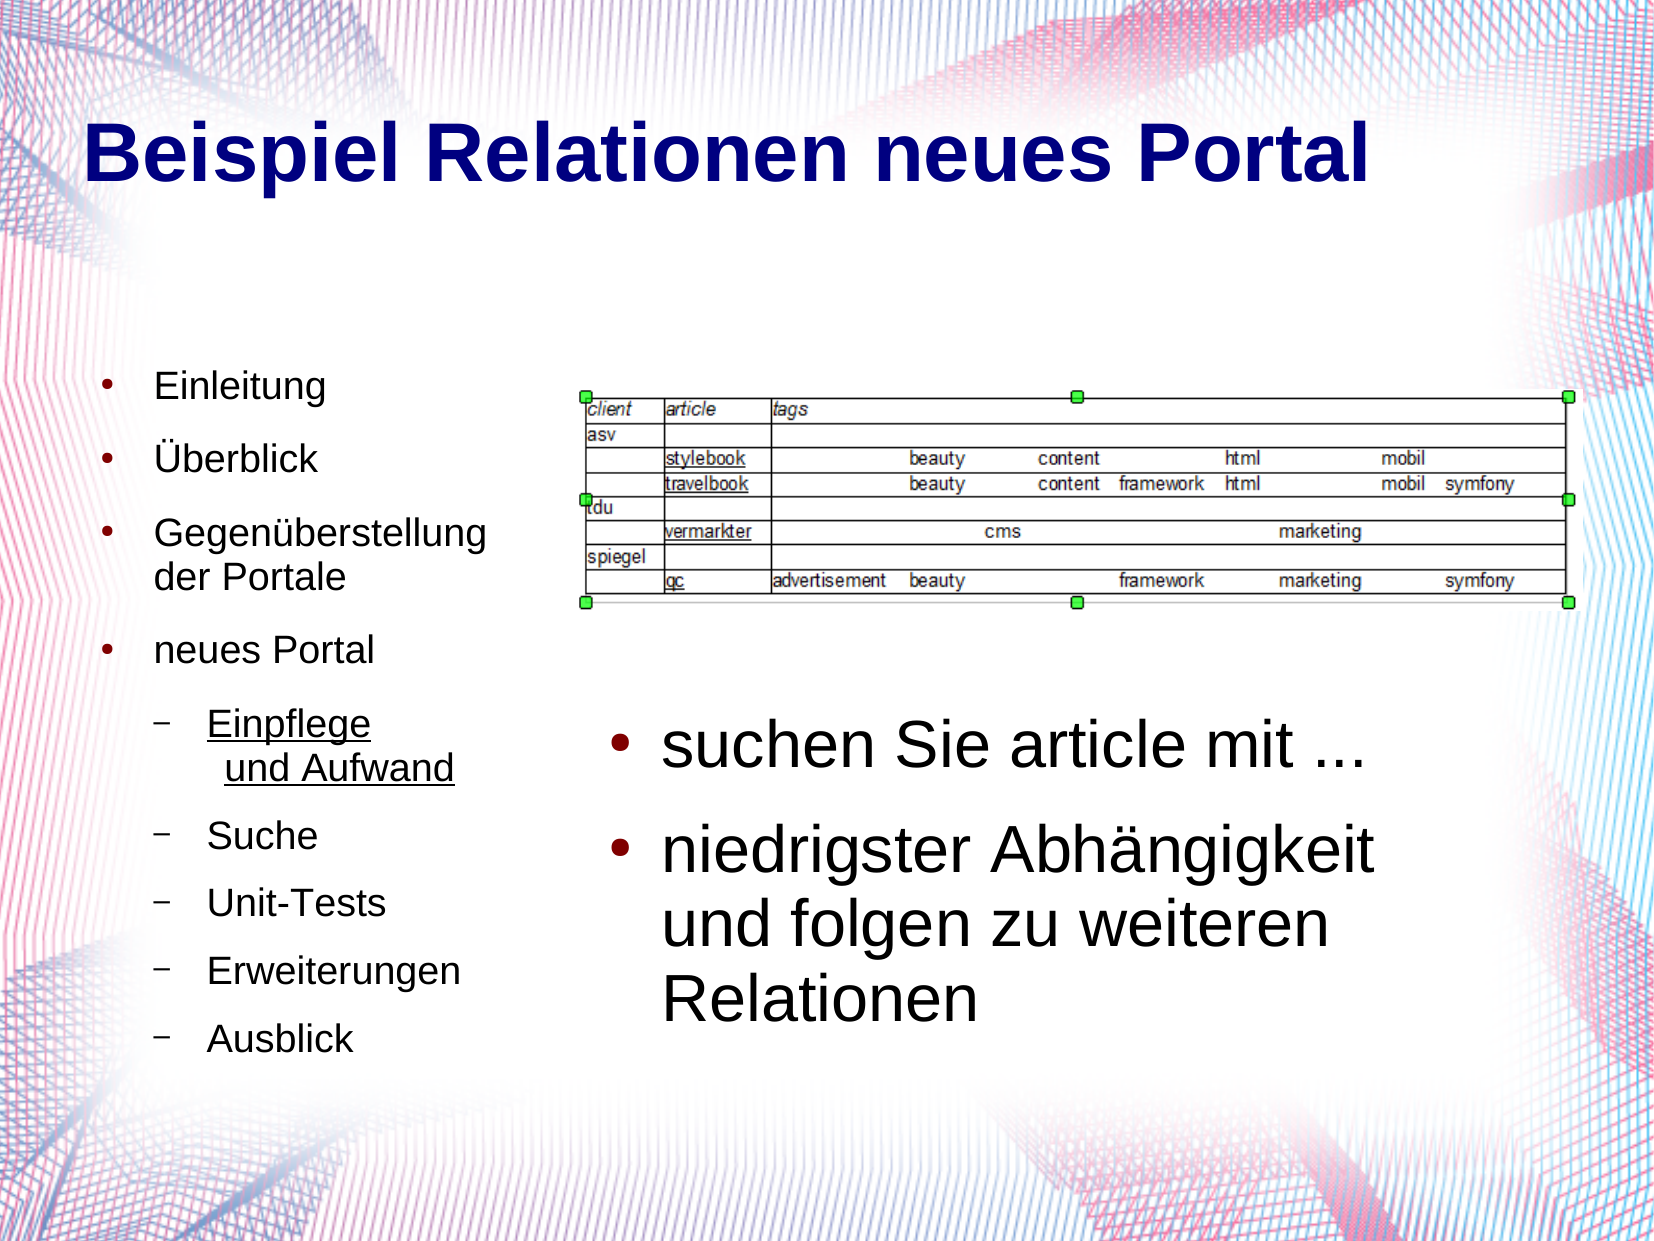

# Beispiel Relationen neues Portal
Einleitung
Überblick
Gegenüberstellung der Portale
neues Portal
Einpflege
und Aufwand
Suche
Unit-Tests
Erweiterungen
Ausblick
suchen Sie article mit ...
niedrigster Abhängigkeit
und folgen zu weiteren Relationen